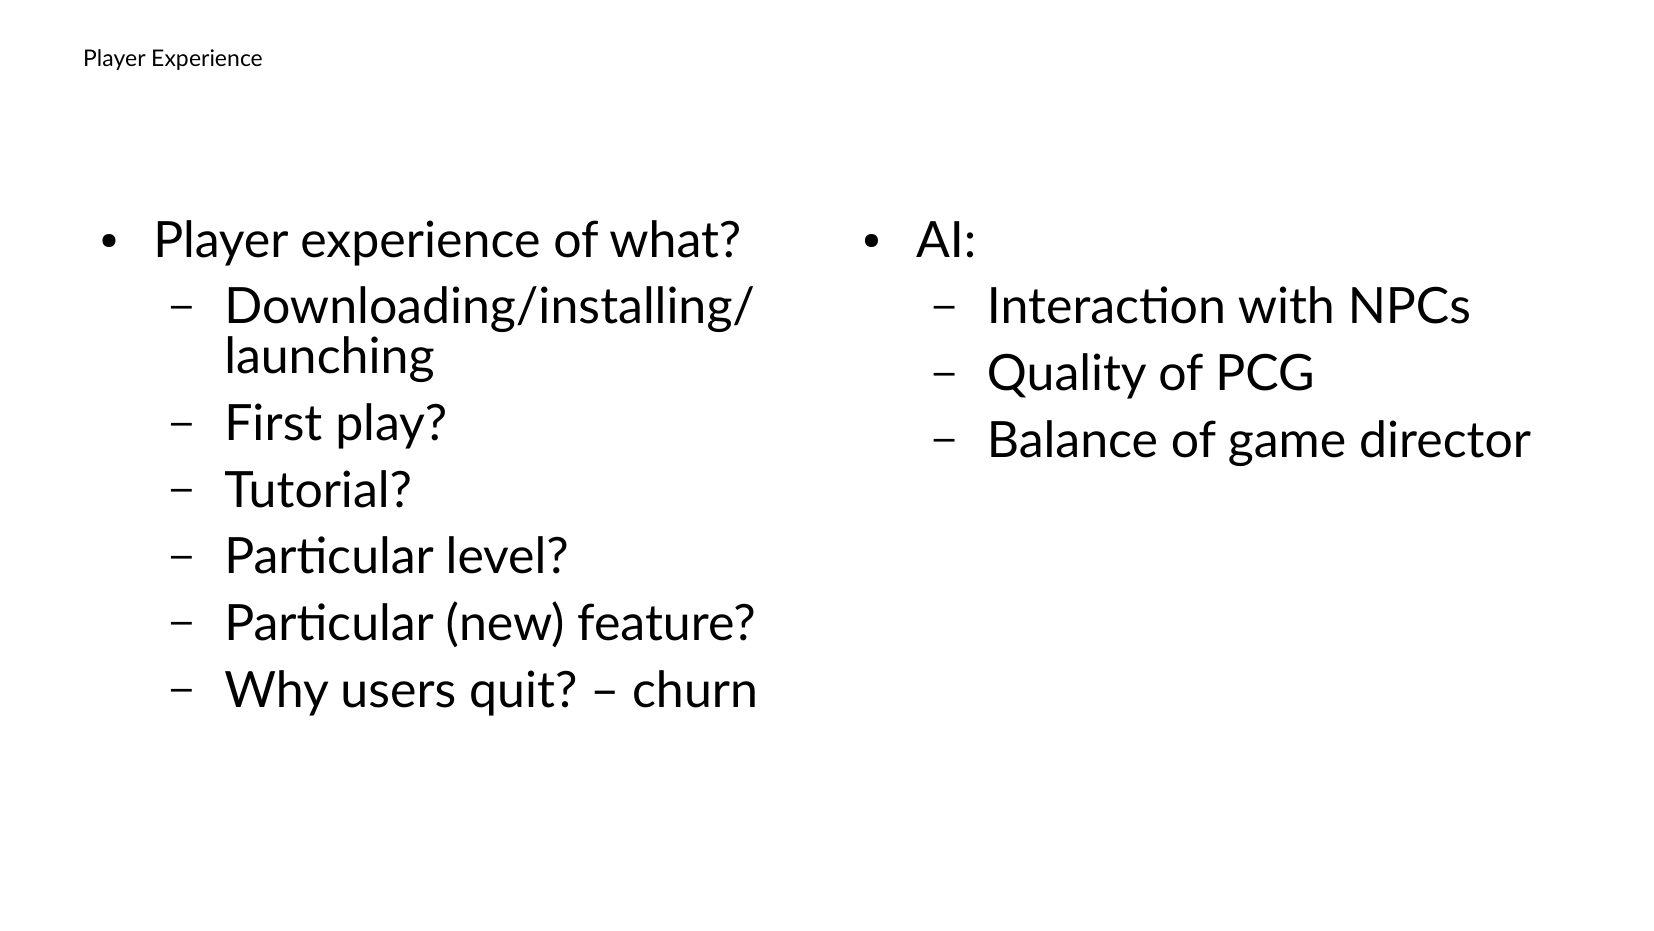

# Player Experience
Player experience of what?
Downloading/installing/launching
First play?
Tutorial?
Particular level?
Particular (new) feature?
Why users quit? – churn
AI:
Interaction with NPCs
Quality of PCG
Balance of game director